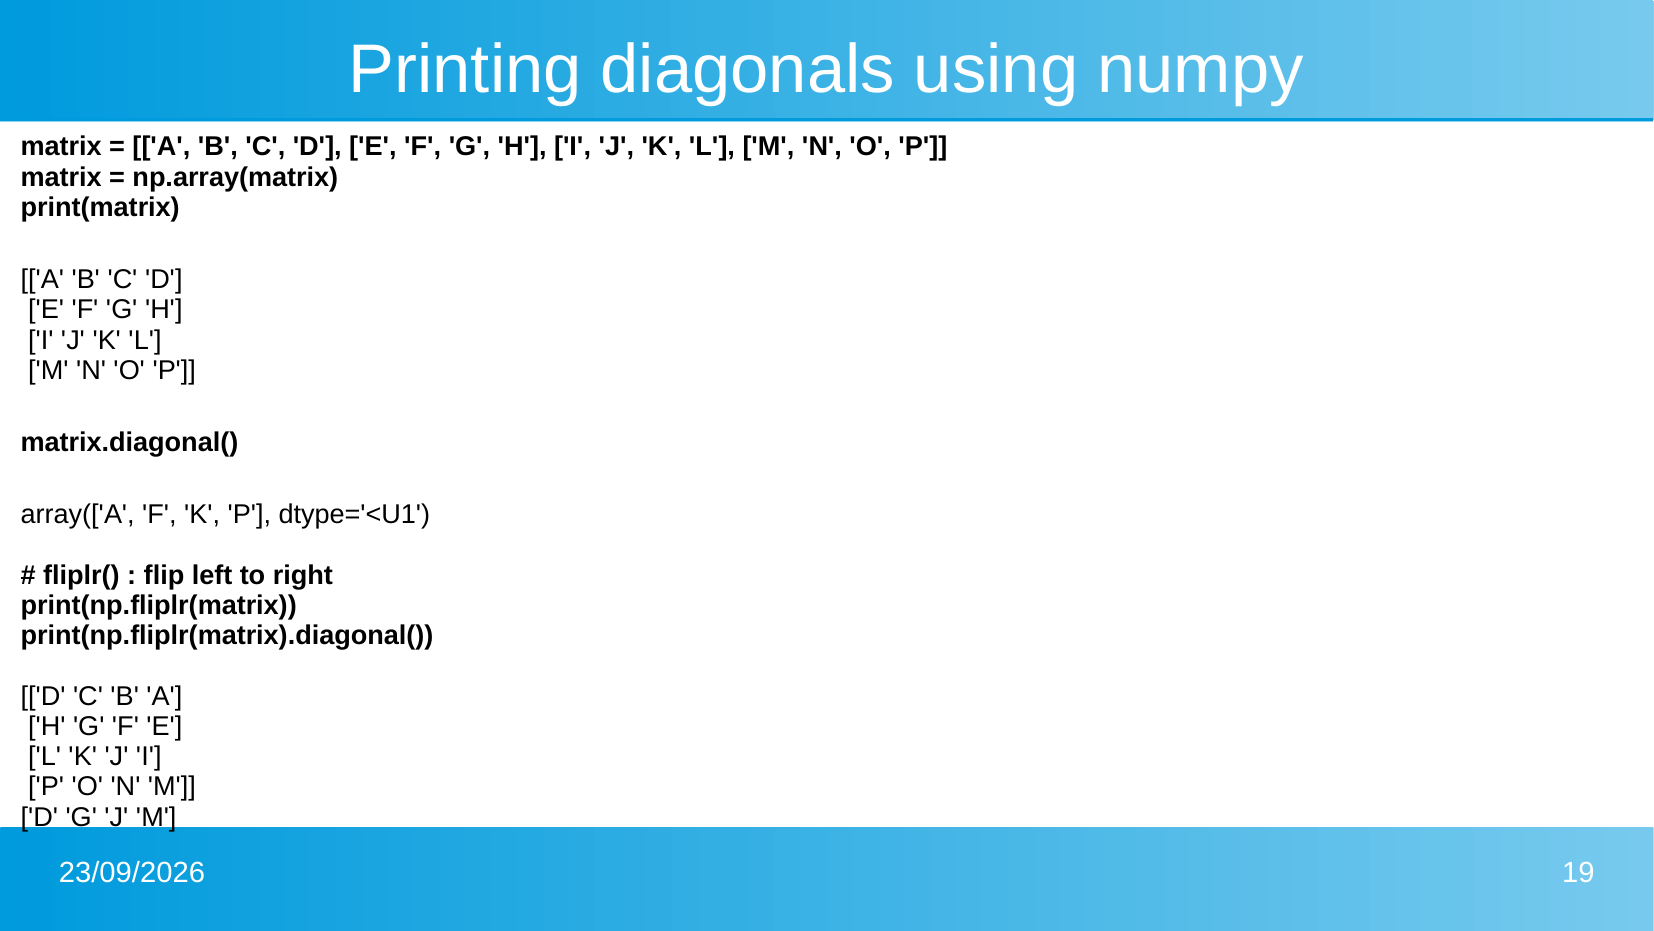

# Printing diagonals using numpy
matrix = [['A', 'B', 'C', 'D'], ['E', 'F', 'G', 'H'], ['I', 'J', 'K', 'L'], ['M', 'N', 'O', 'P']]
matrix = np.array(matrix)
print(matrix)
[['A' 'B' 'C' 'D']
 ['E' 'F' 'G' 'H']
 ['I' 'J' 'K' 'L']
 ['M' 'N' 'O' 'P']]
matrix.diagonal()
array(['A', 'F', 'K', 'P'], dtype='<U1')
# fliplr() : flip left to right
print(np.fliplr(matrix))
print(np.fliplr(matrix).diagonal())
[['D' 'C' 'B' 'A']
 ['H' 'G' 'F' 'E']
 ['L' 'K' 'J' 'I']
 ['P' 'O' 'N' 'M']]
['D' 'G' 'J' 'M']
​
19